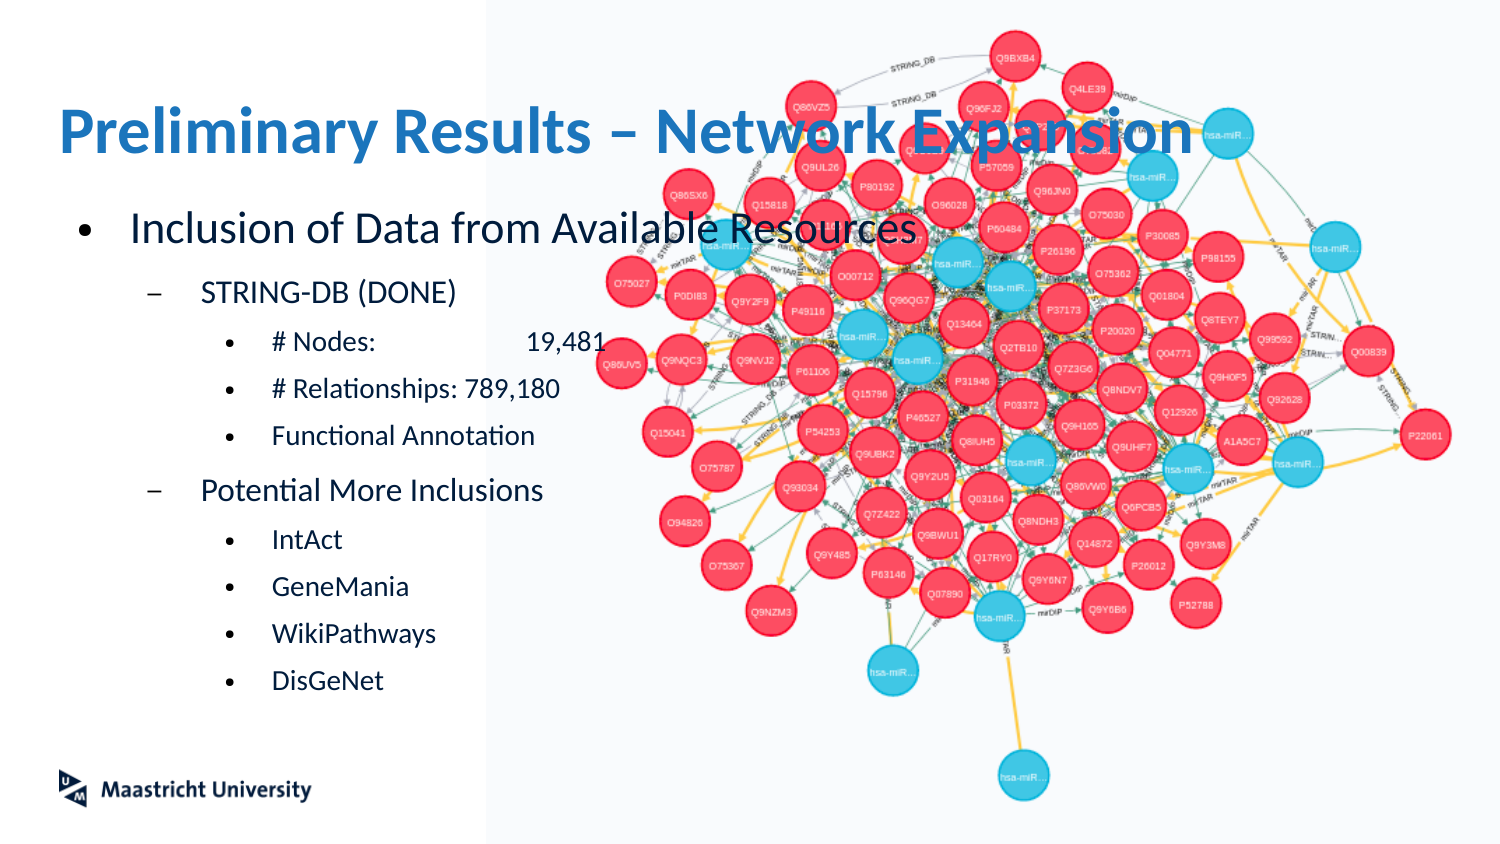

# Preliminary Results – Network Expansion
Inclusion of Data from Available Resources
STRING-DB (DONE)
# Nodes: 		 19,481
# Relationships: 789,180
Functional Annotation
Potential More Inclusions
IntAct
GeneMania
WikiPathways
DisGeNet